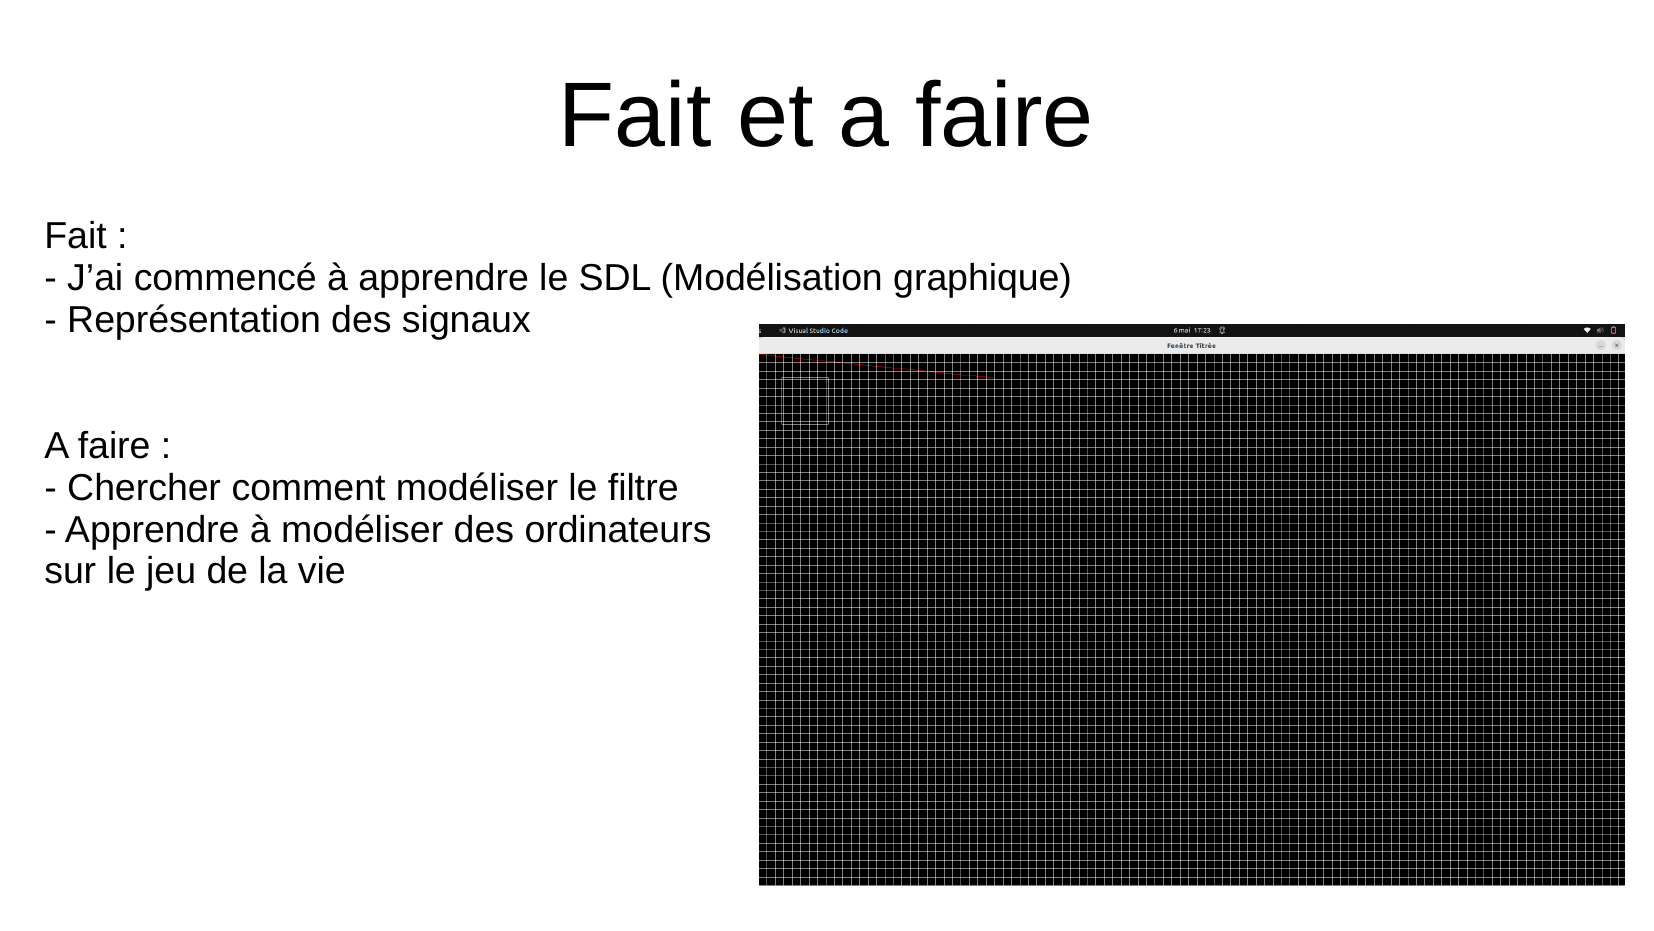

# Fait et a faire
Fait :
- J’ai commencé à apprendre le SDL (Modélisation graphique)
- Représentation des signaux
A faire :
- Chercher comment modéliser le filtre
- Apprendre à modéliser des ordinateurs
sur le jeu de la vie